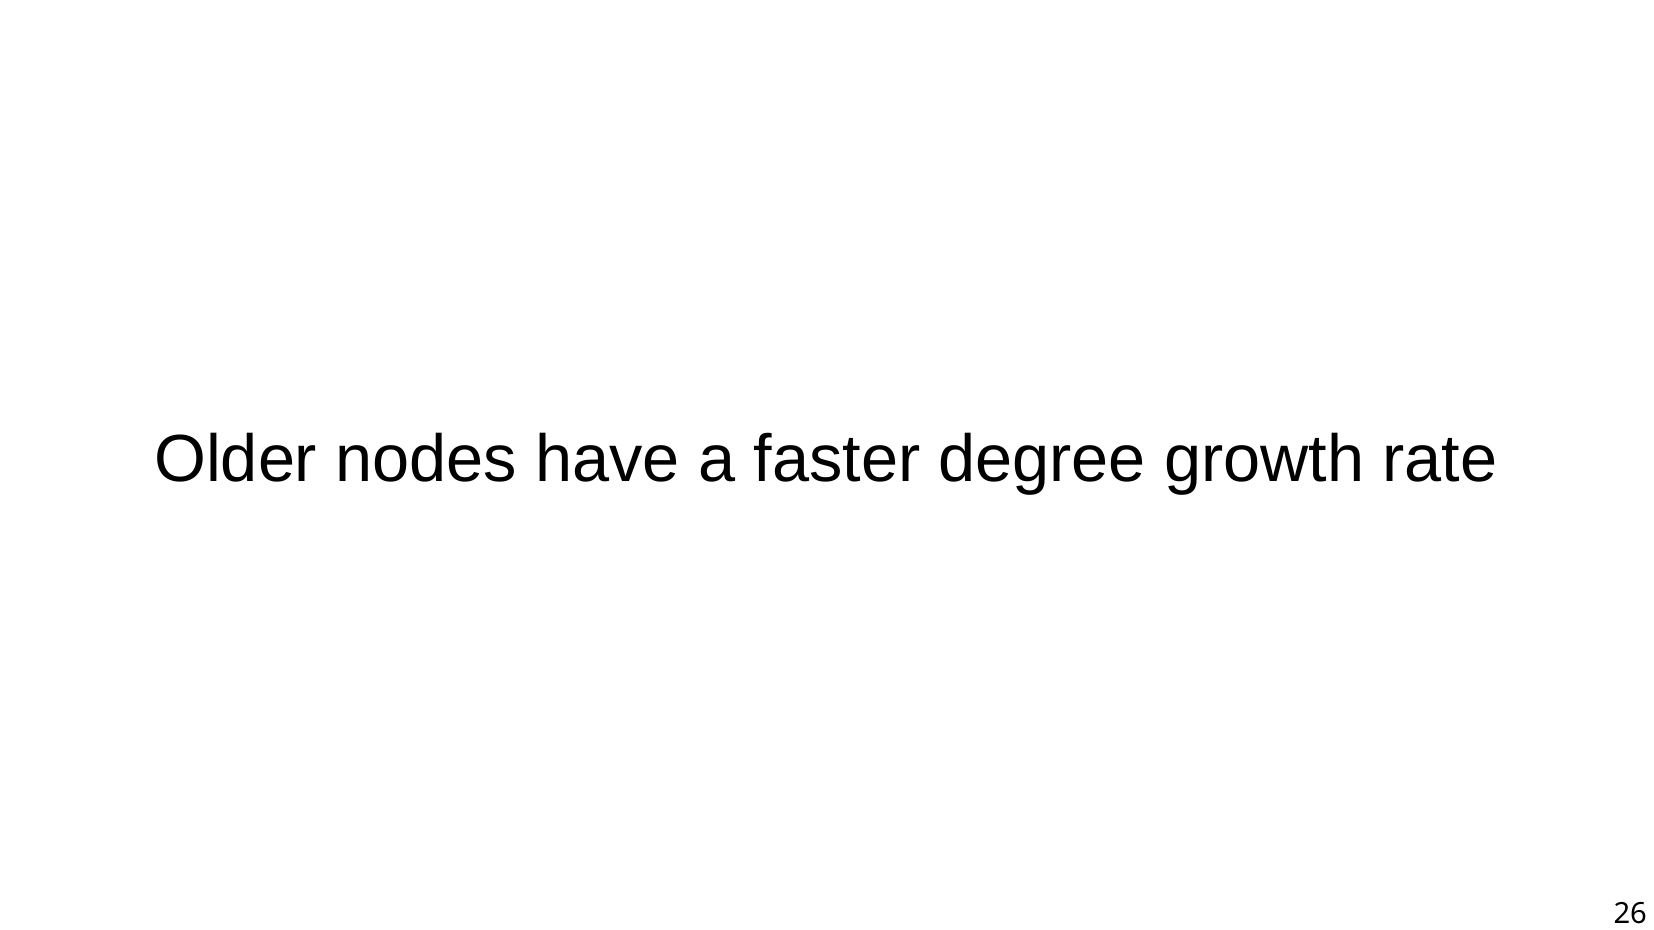

# Older nodes have a faster degree growth rate
26